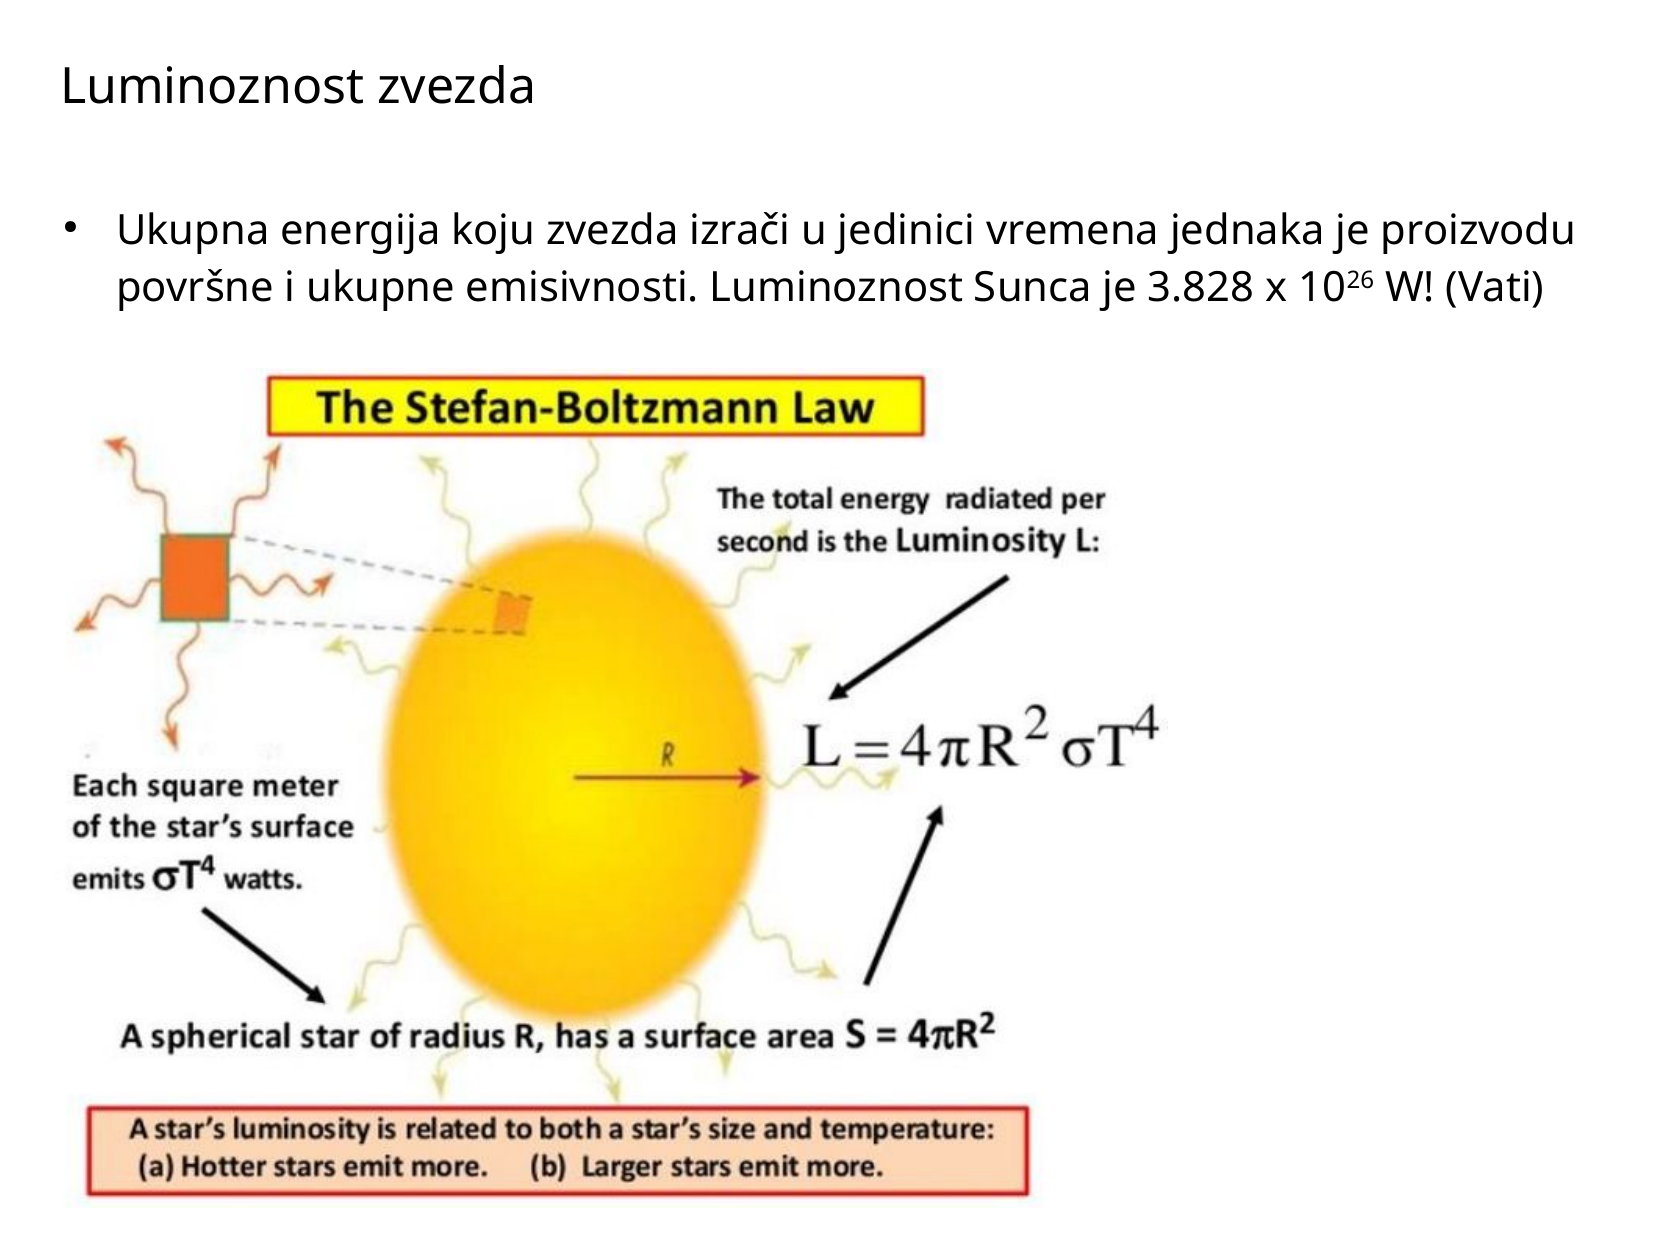

# Luminoznost zvezda
Ukupna energija koju zvezda izrači u jedinici vremena jednaka je proizvodu površne i ukupne emisivnosti. Luminoznost Sunca je 3.828 x 1026 W! (Vati)